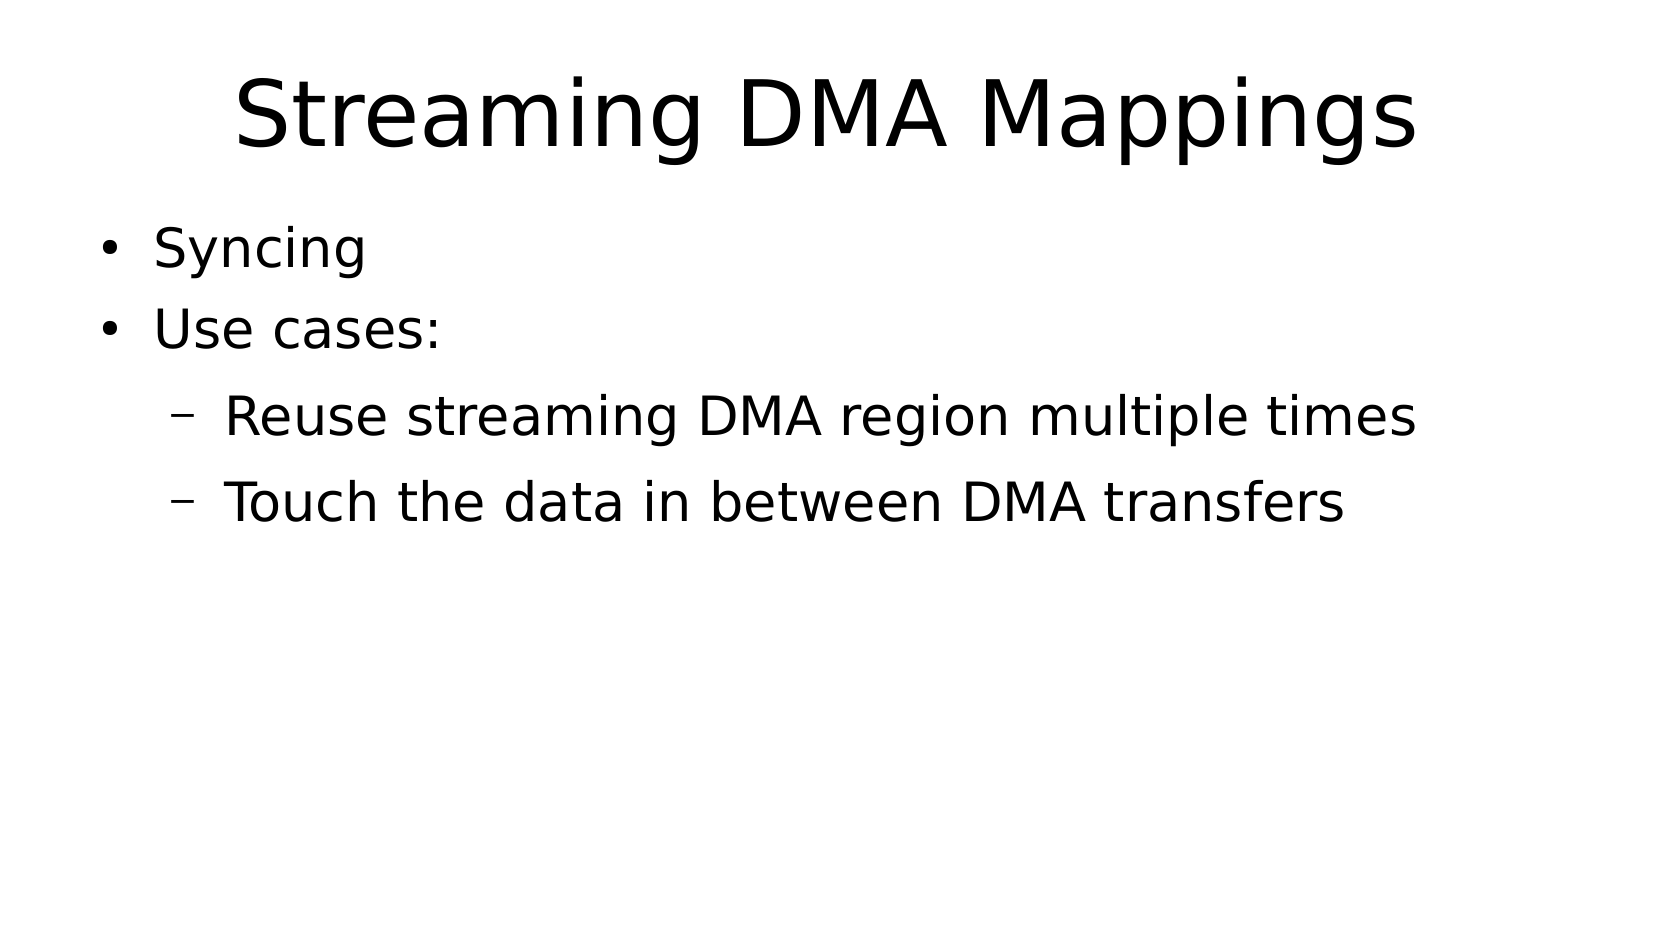

# Streaming DMA Mappings
Syncing
Use cases:
Reuse streaming DMA region multiple times
Touch the data in between DMA transfers